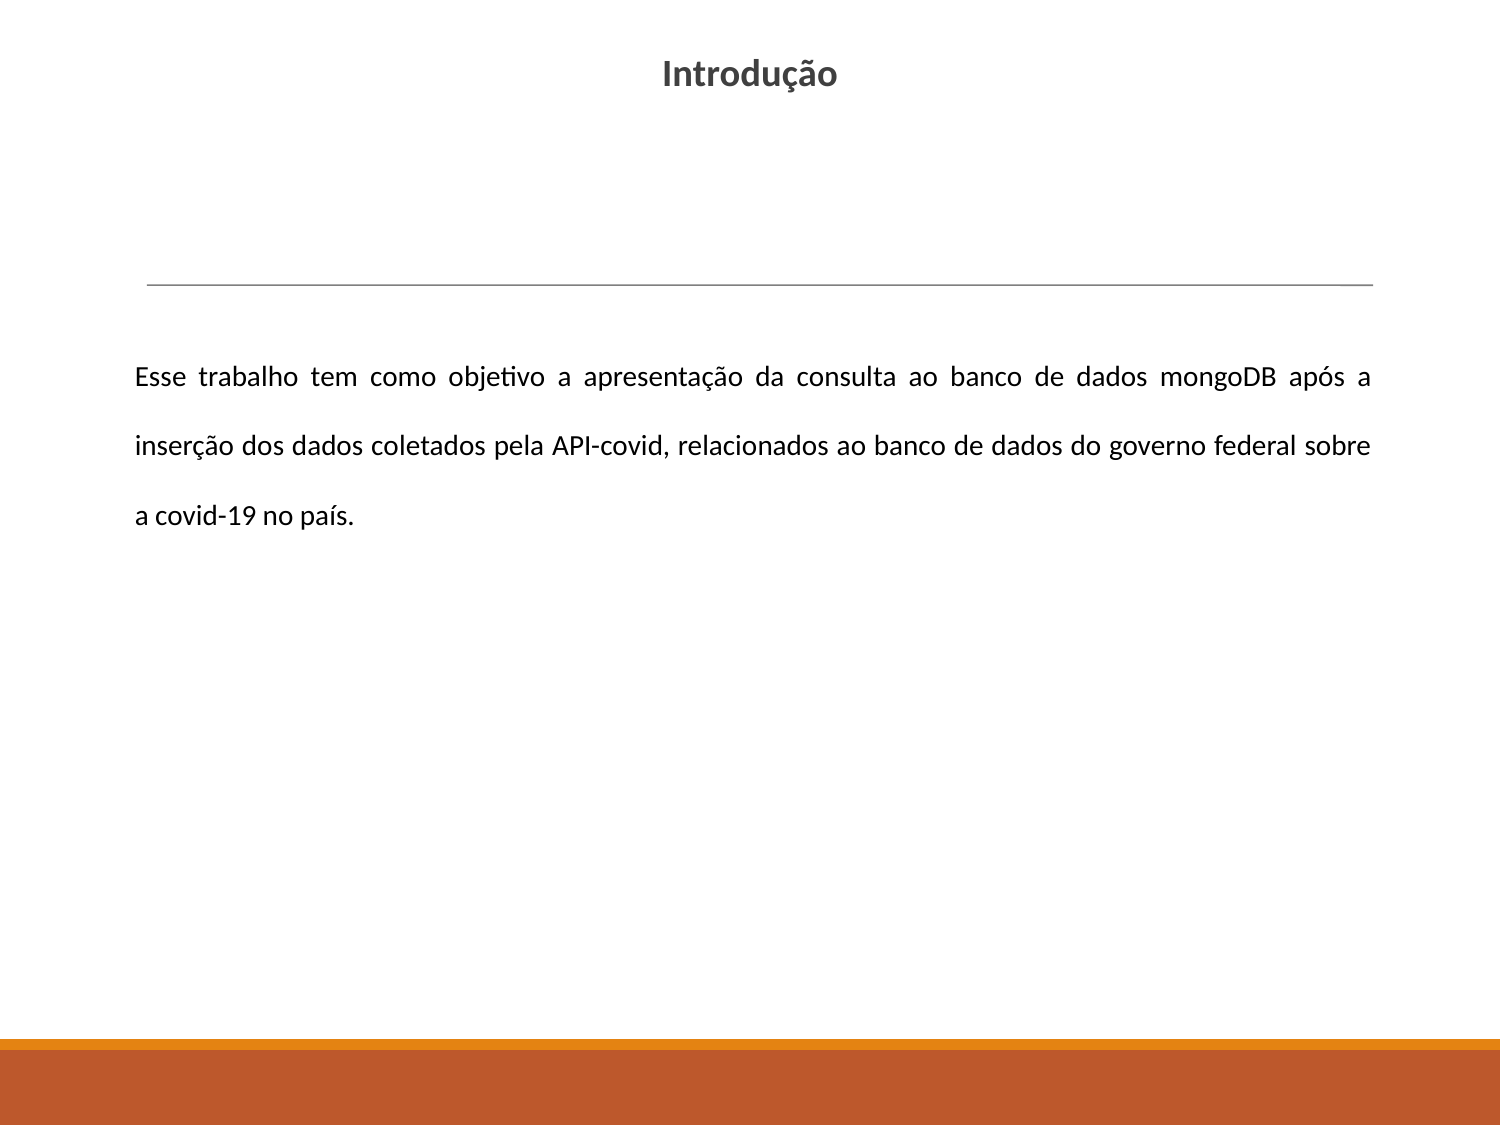

# Introdução
Esse trabalho tem como objetivo a apresentação da consulta ao banco de dados mongoDB após a inserção dos dados coletados pela API-covid, relacionados ao banco de dados do governo federal sobre a covid-19 no país.